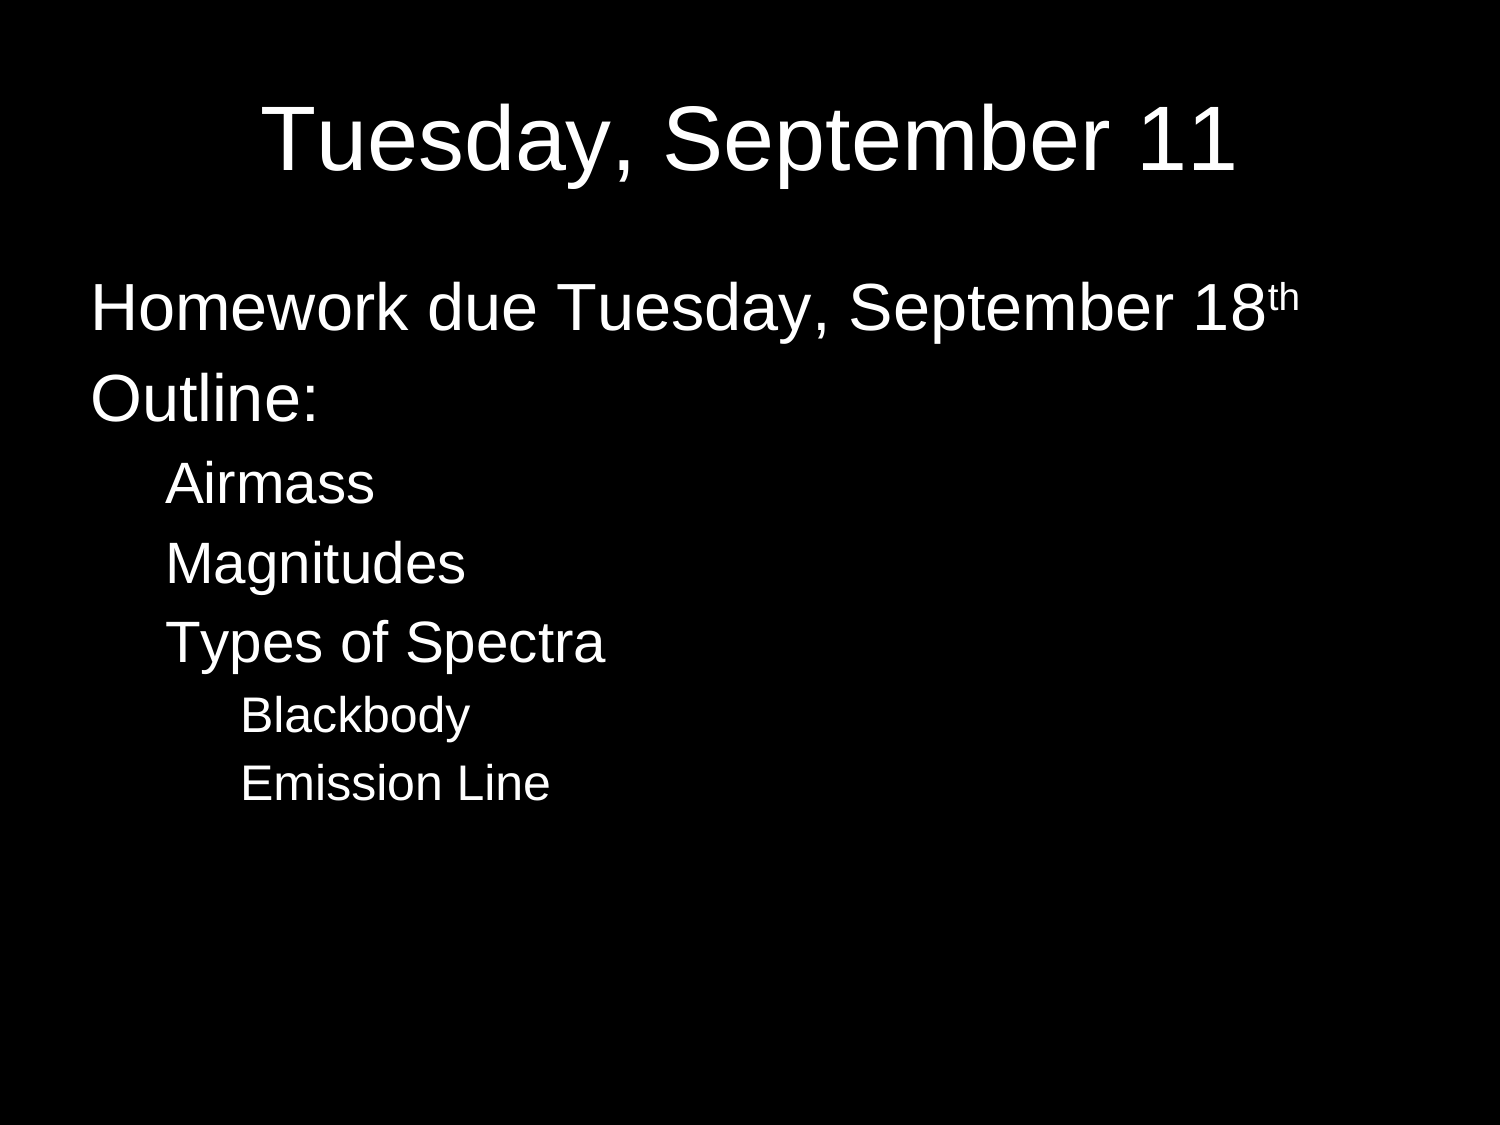

# Tuesday, September 11
Homework due Tuesday, September 18th
Outline:
Airmass
Magnitudes
Types of Spectra
Blackbody
Emission Line